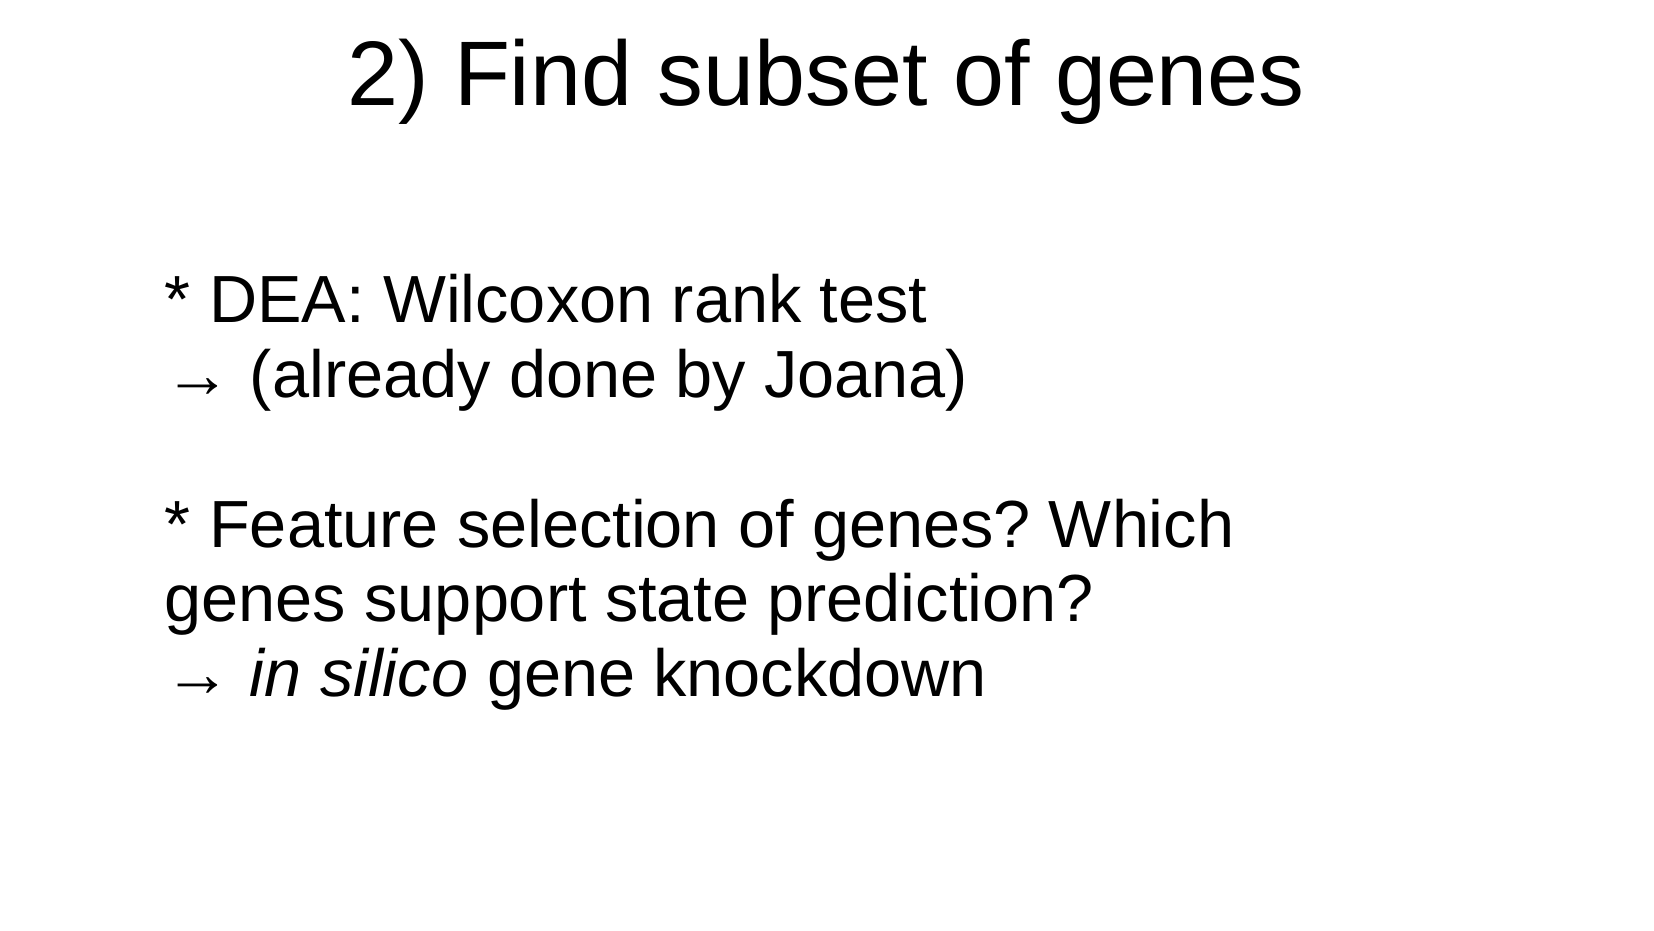

# 2) Find subset of genes
* DEA: Wilcoxon rank test
→ (already done by Joana)
* Feature selection of genes? Which genes support state prediction?
→ in silico gene knockdown